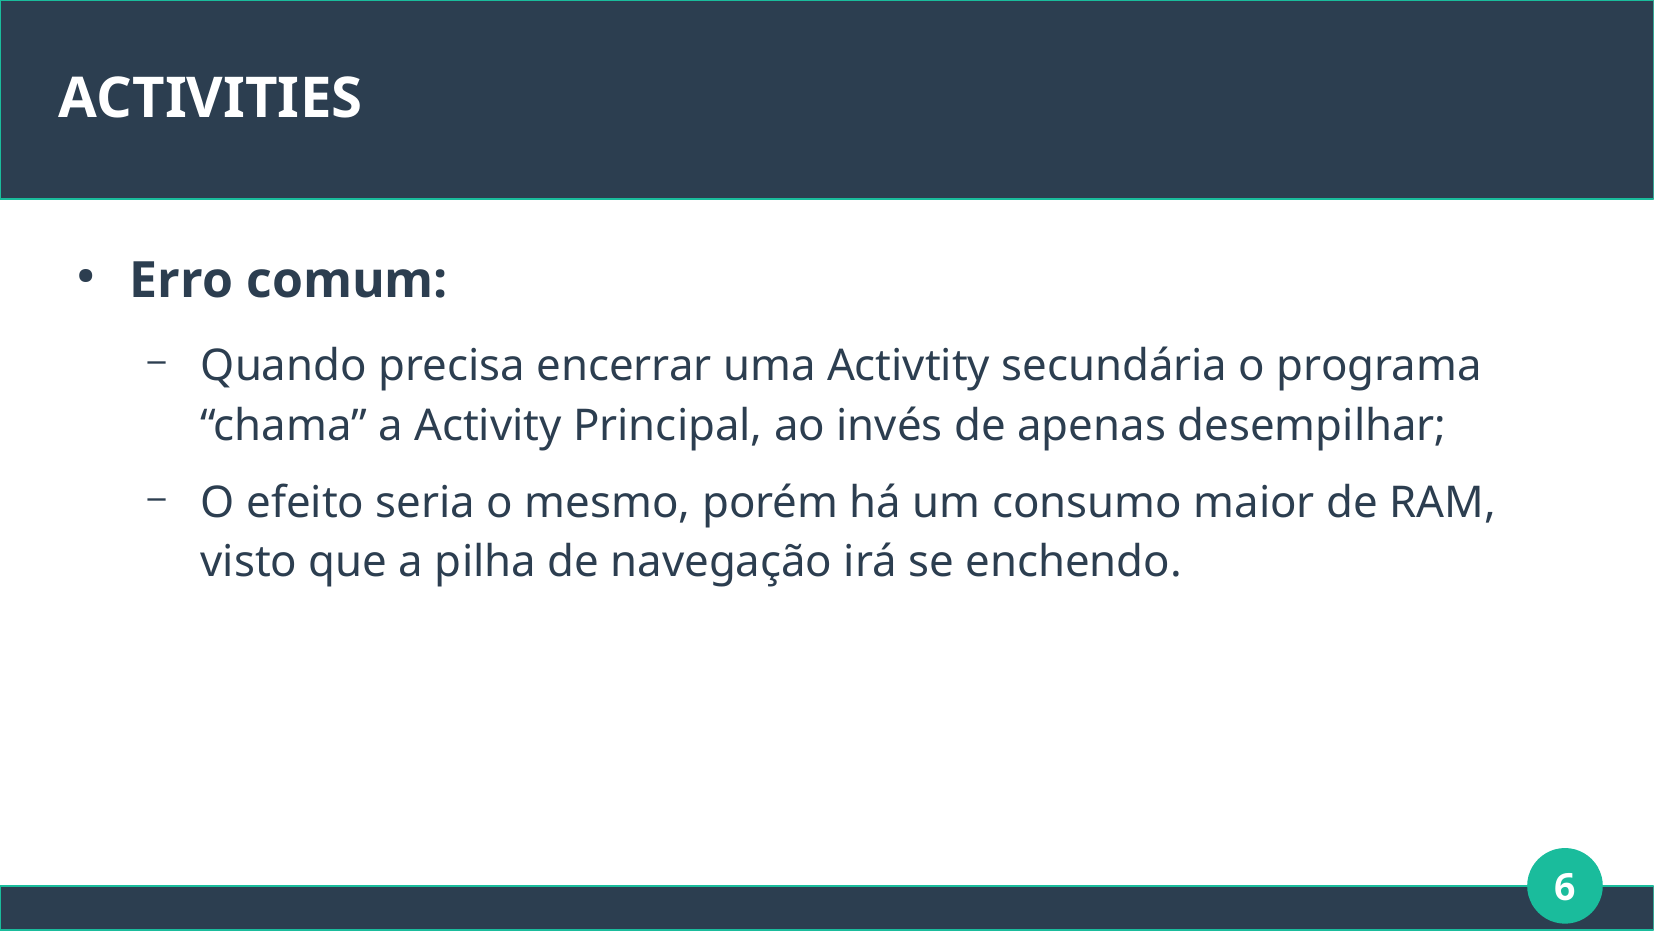

# ACTIVITIES
Erro comum:
Quando precisa encerrar uma Activtity secundária o programa “chama” a Activity Principal, ao invés de apenas desempilhar;
O efeito seria o mesmo, porém há um consumo maior de RAM, visto que a pilha de navegação irá se enchendo.
6